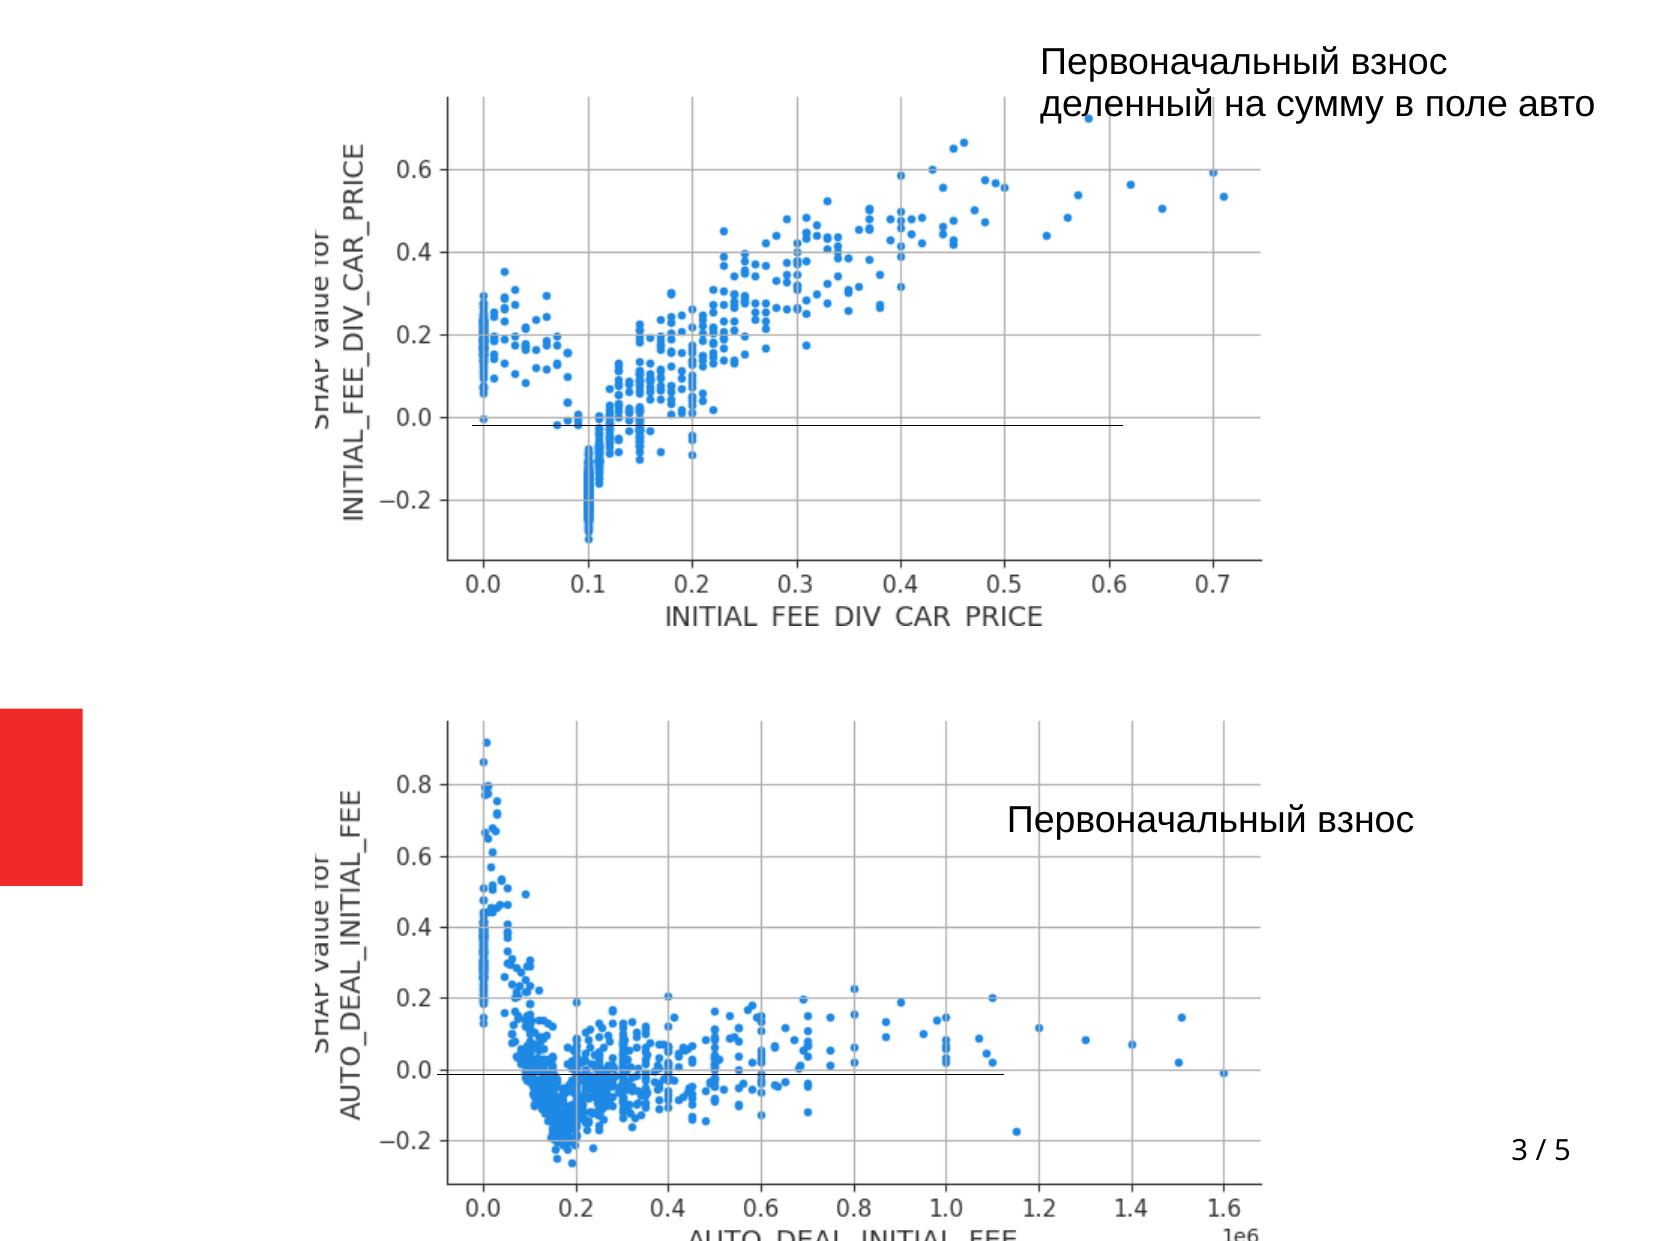

Первоначальный взнос
деленный на сумму в поле авто
Первоначальный взнос
3